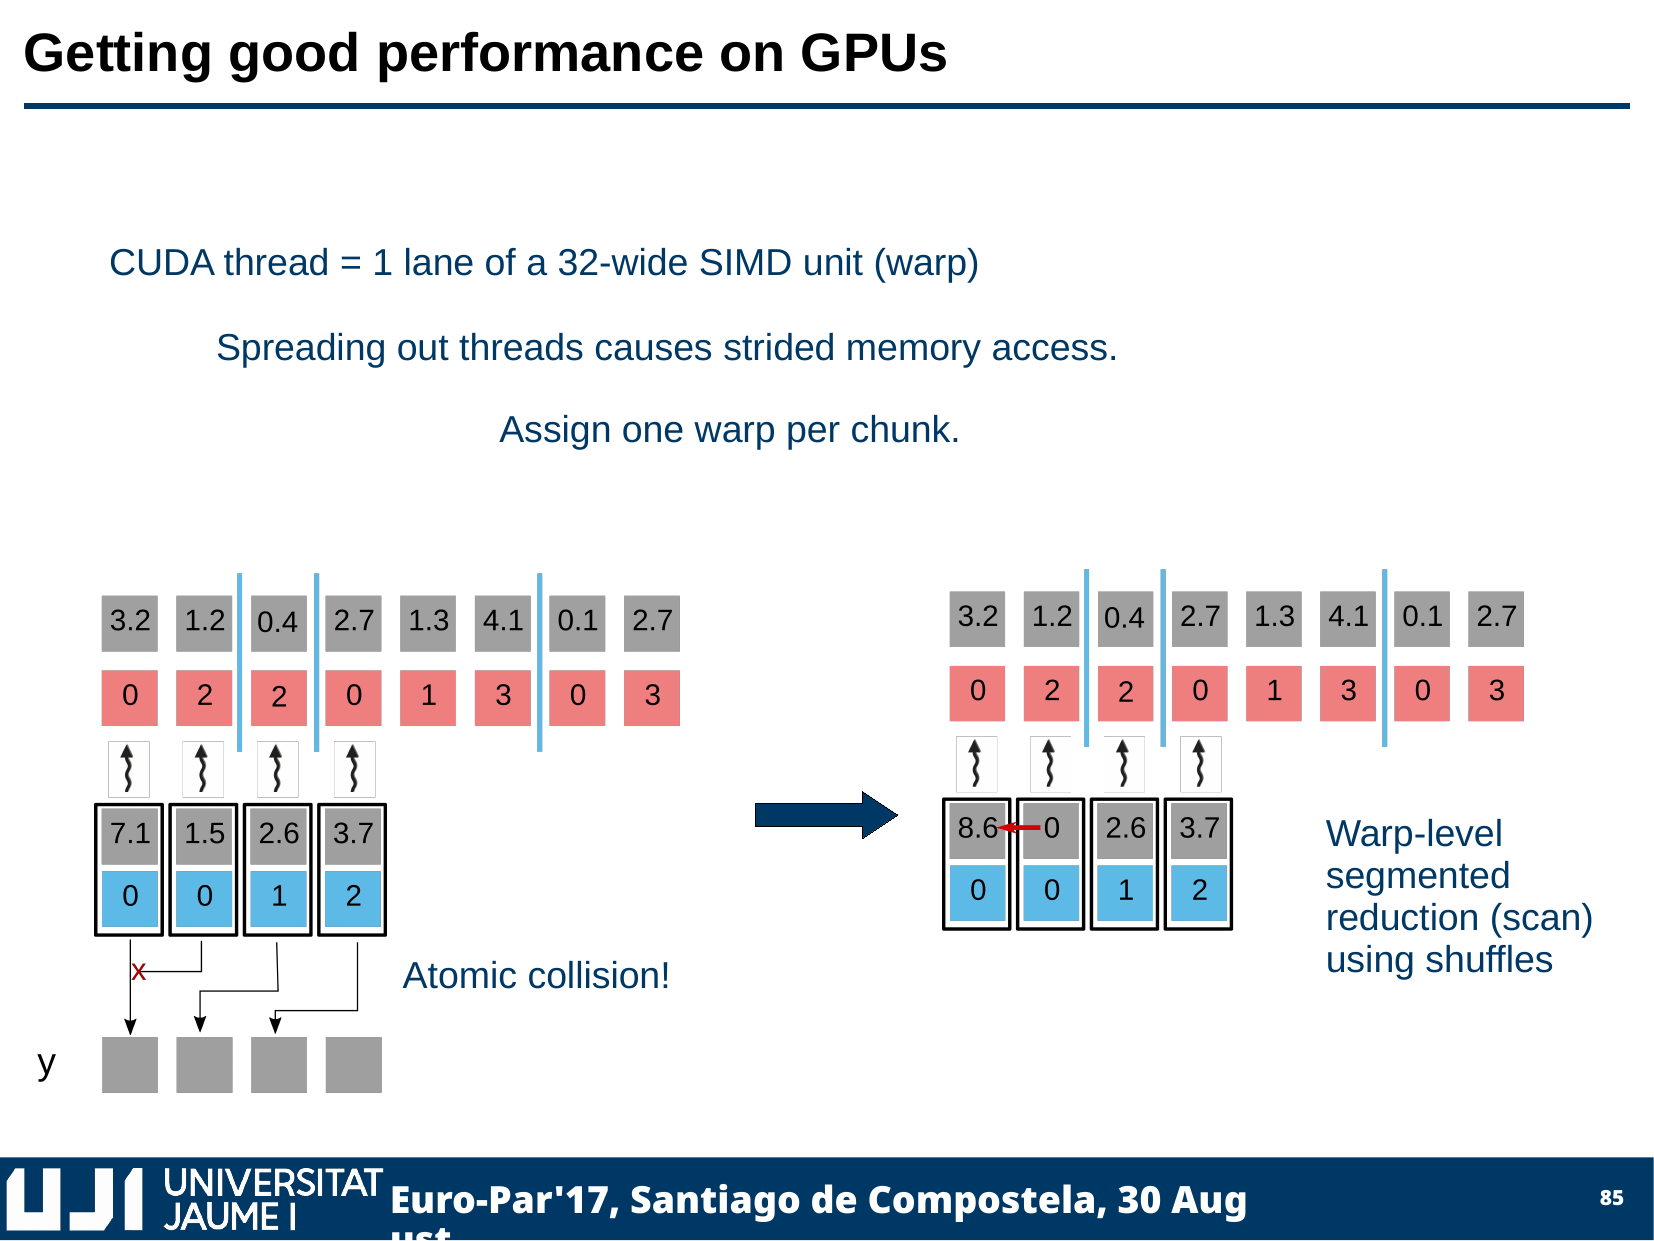

# Getting good performance on GPUs
CUDA thread = 1 lane of a 32-wide SIMD unit (warp)
Spreading out threads causes strided memory access.
Assign one warp per chunk.
Warp-level segmented reduction (scan) using shuffles
Atomic collision!
y
Euro-Par'17, Santiago de Compostela, 30 August
85